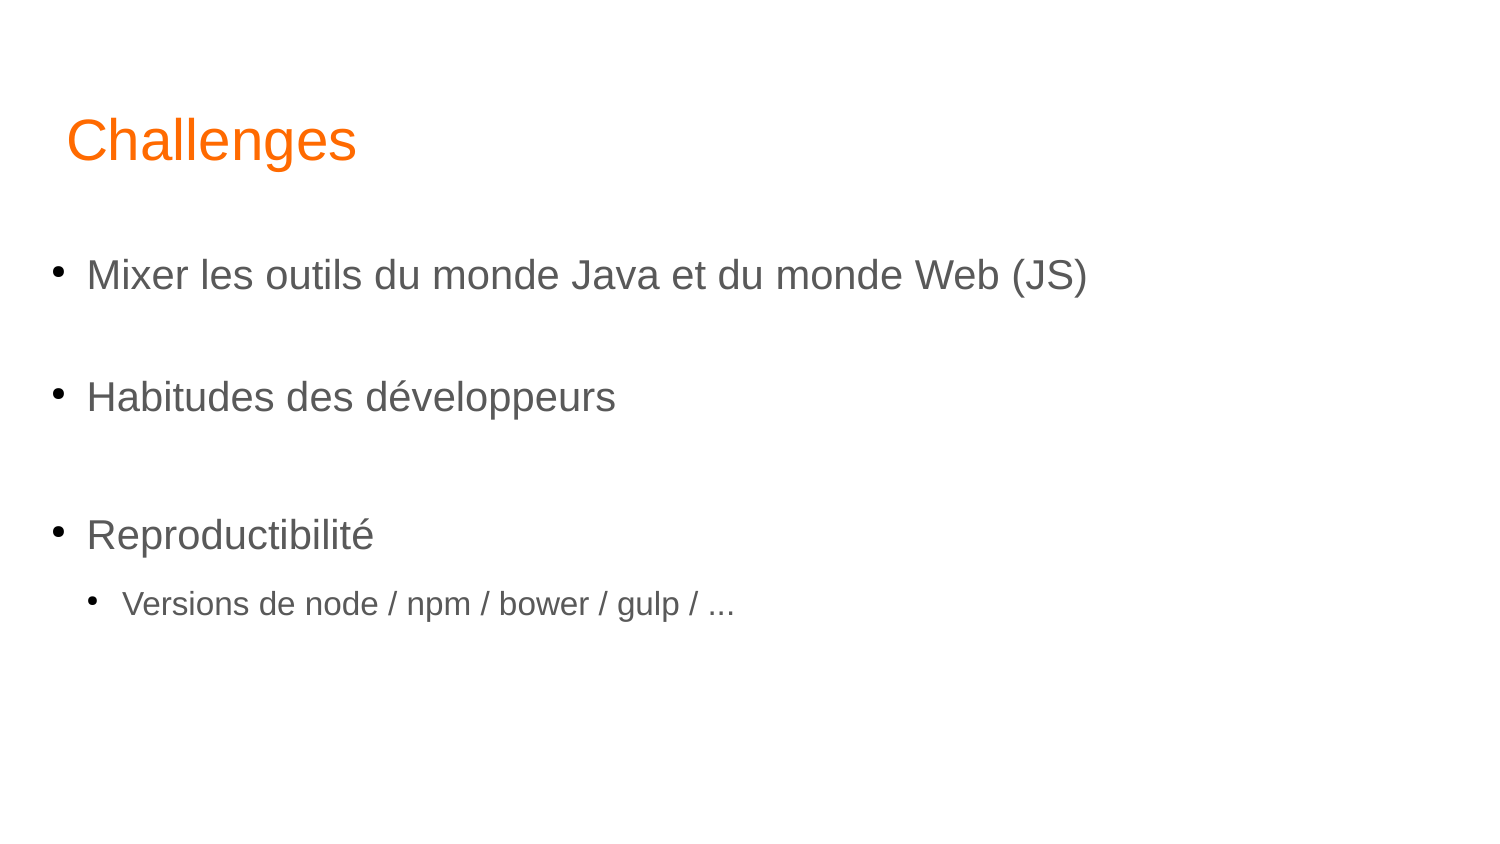

# Challenges
Mixer les outils du monde Java et du monde Web (JS)
Habitudes des développeurs
Reproductibilité
Versions de node / npm / bower / gulp / ...